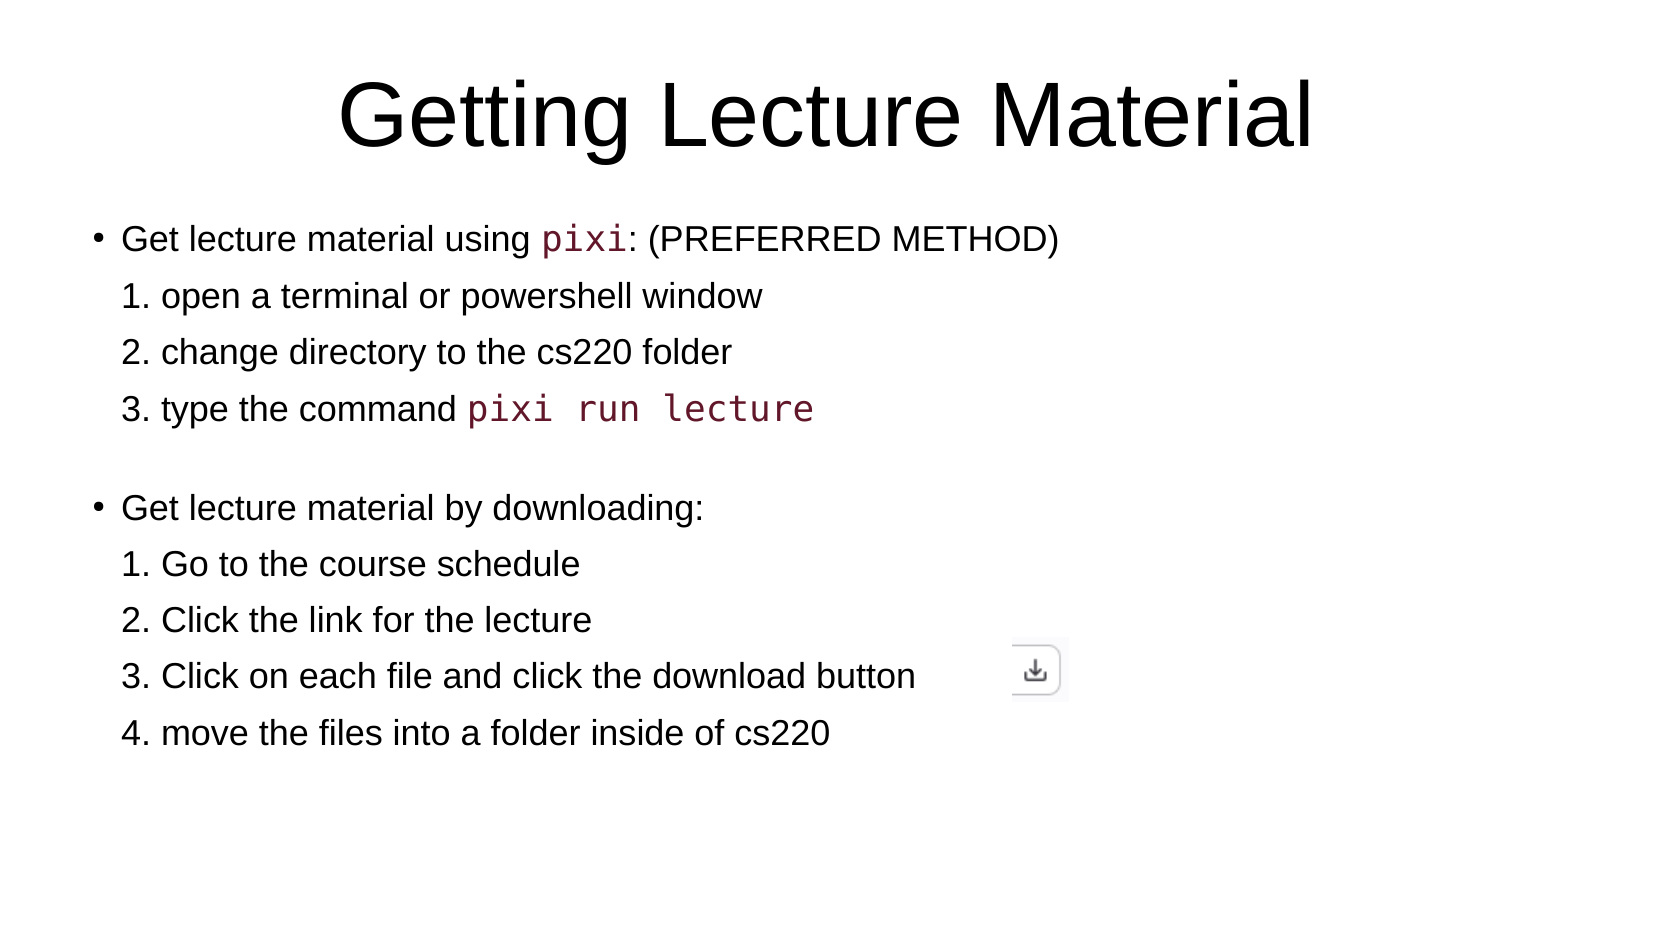

# Getting Lecture Material
Get lecture material using pixi: (PREFERRED METHOD)
1. open a terminal or powershell window
2. change directory to the cs220 folder
3. type the command pixi run lecture
Get lecture material by downloading:
1. Go to the course schedule
2. Click the link for the lecture
3. Click on each file and click the download button
4. move the files into a folder inside of cs220